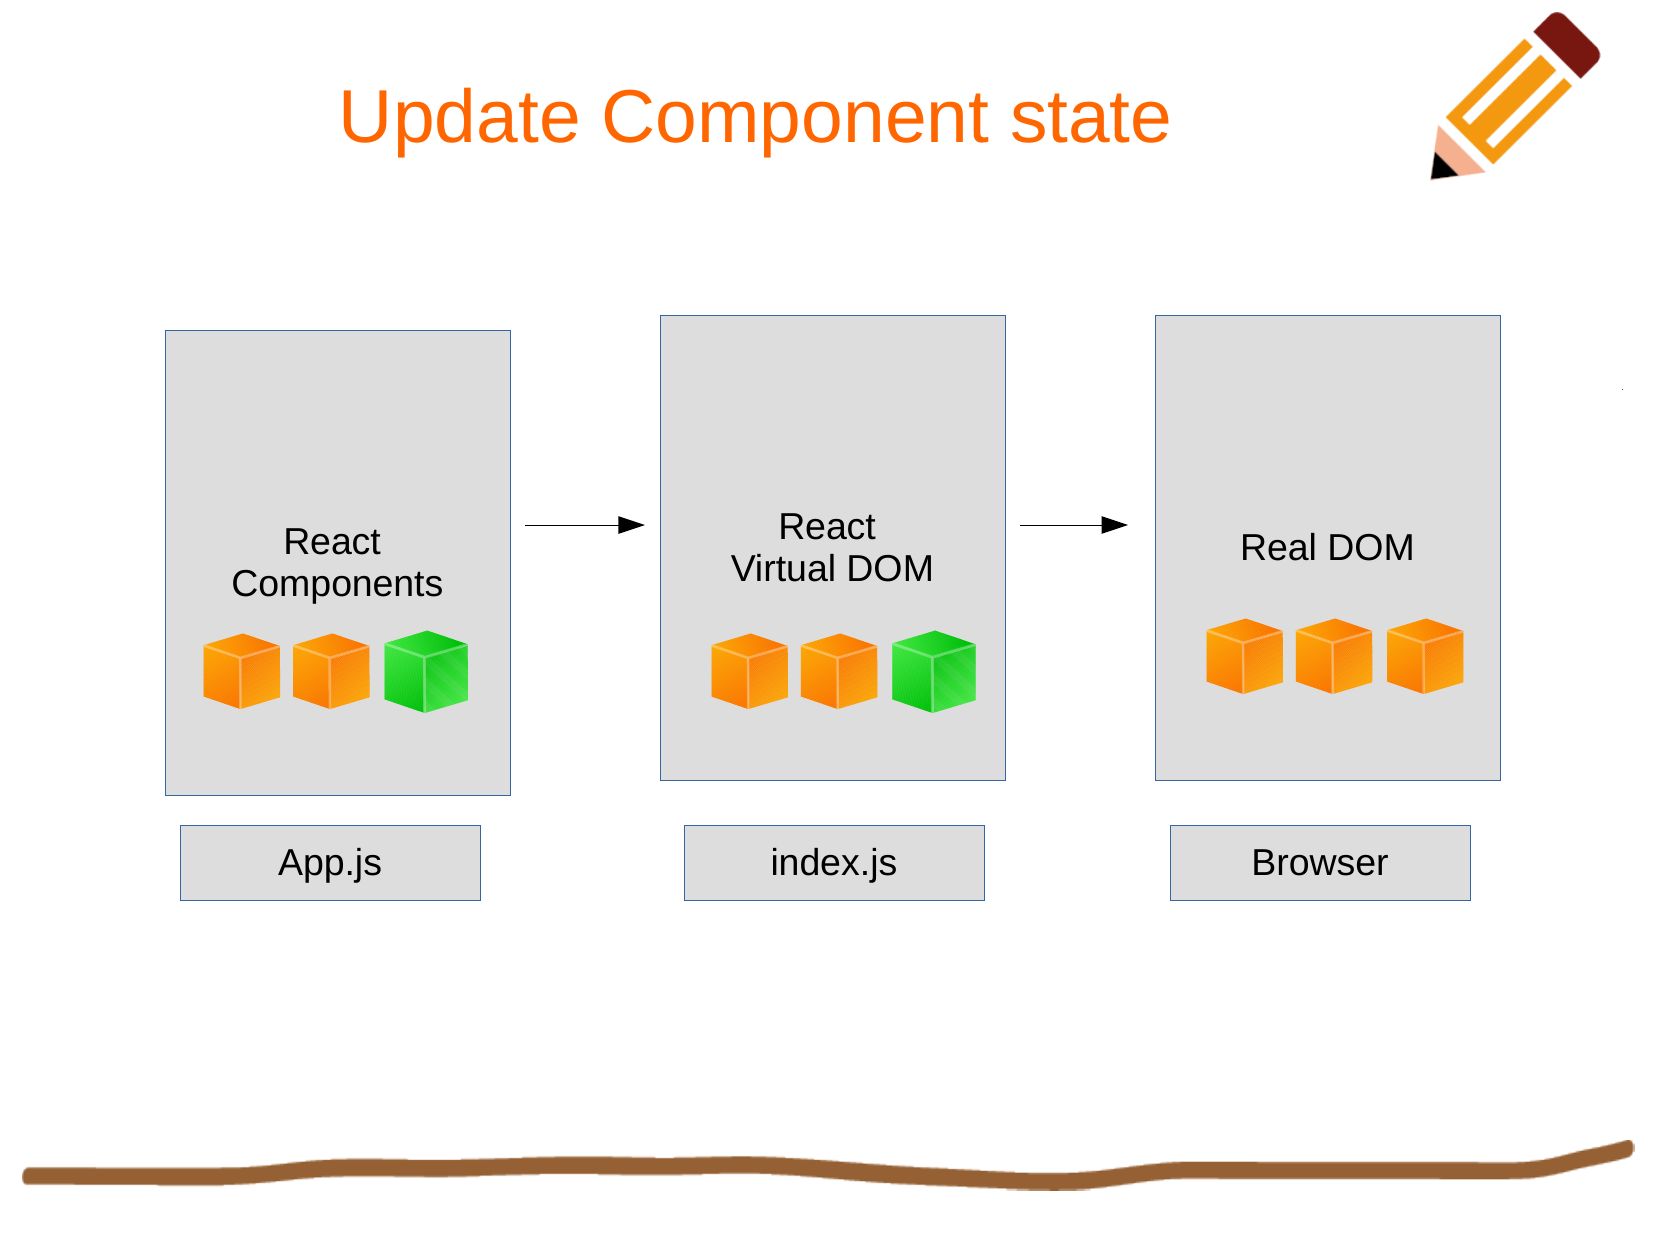

# Update Component state
React
Virtual DOM
Real DOM
React
Components
App.js
index.js
Browser